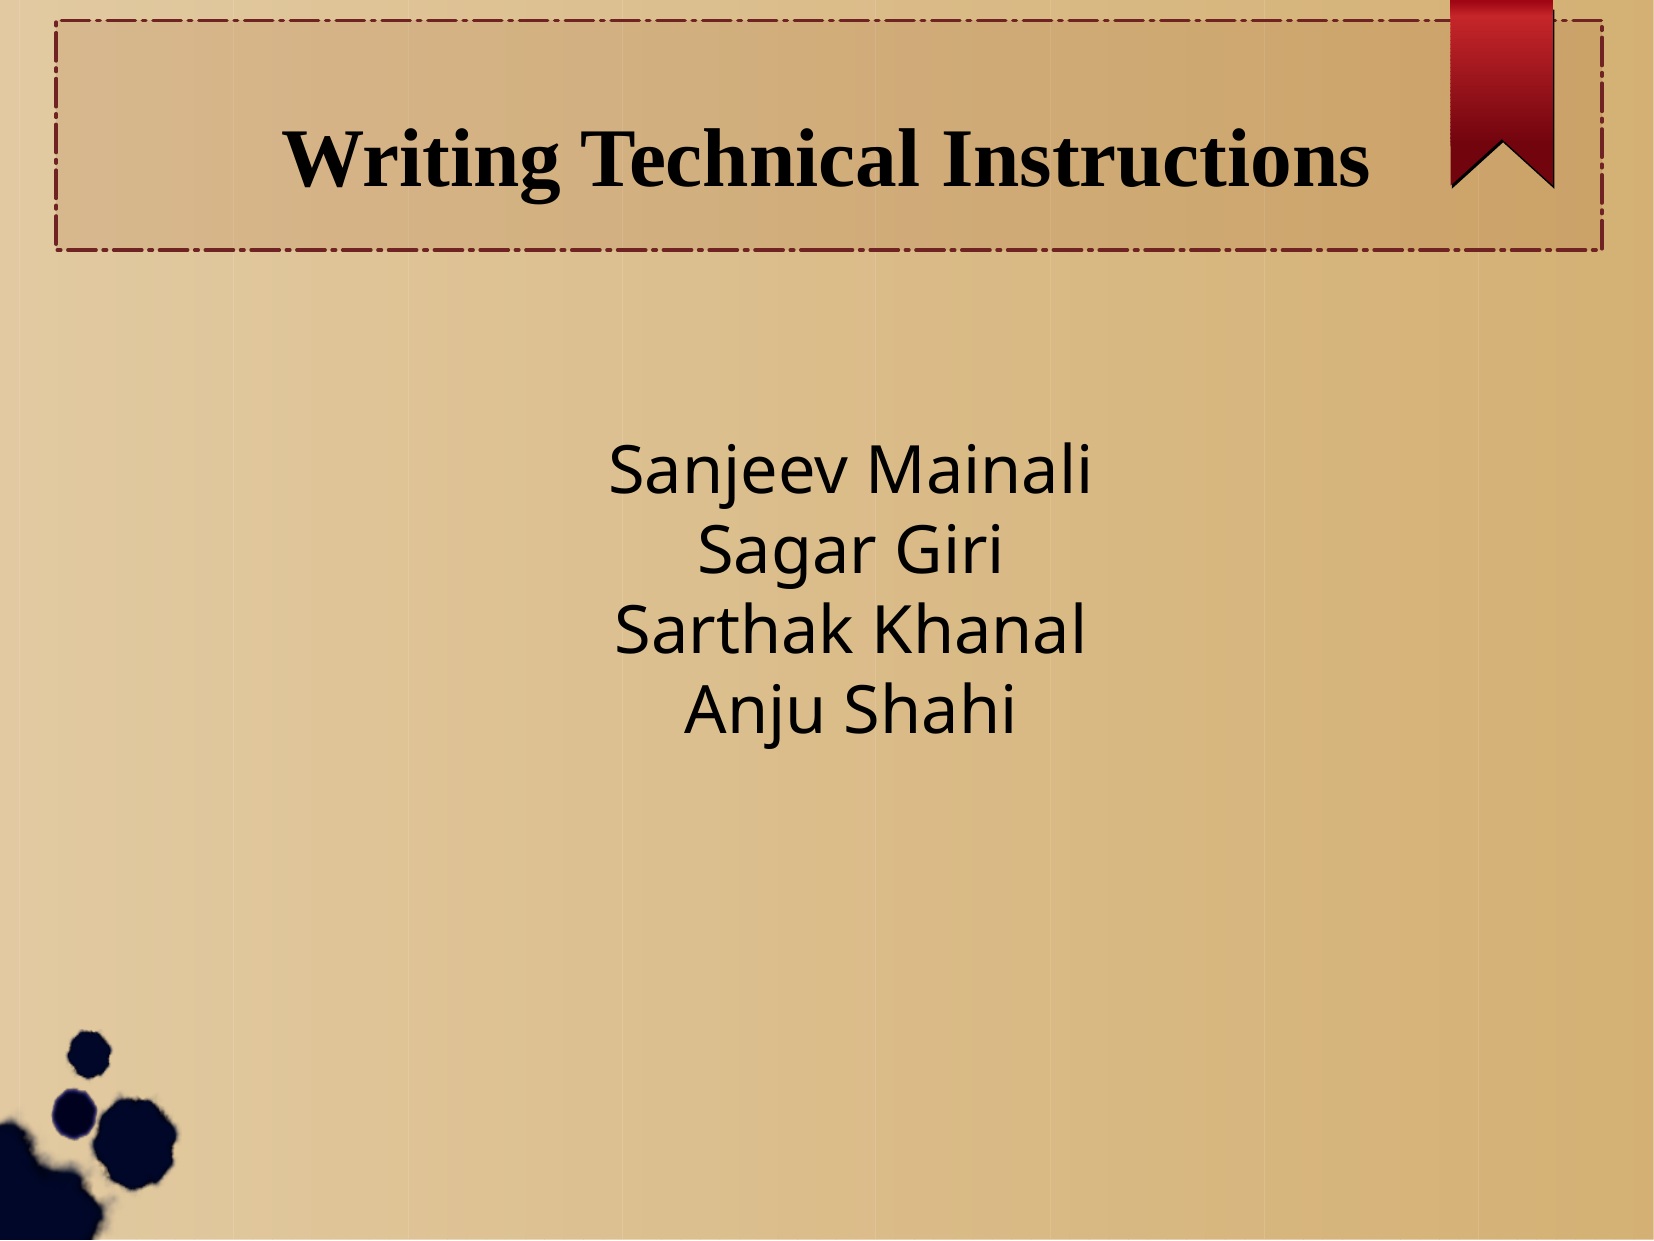

Writing Technical Instructions
Sanjeev Mainali
Sagar Giri
Sarthak Khanal
Anju Shahi